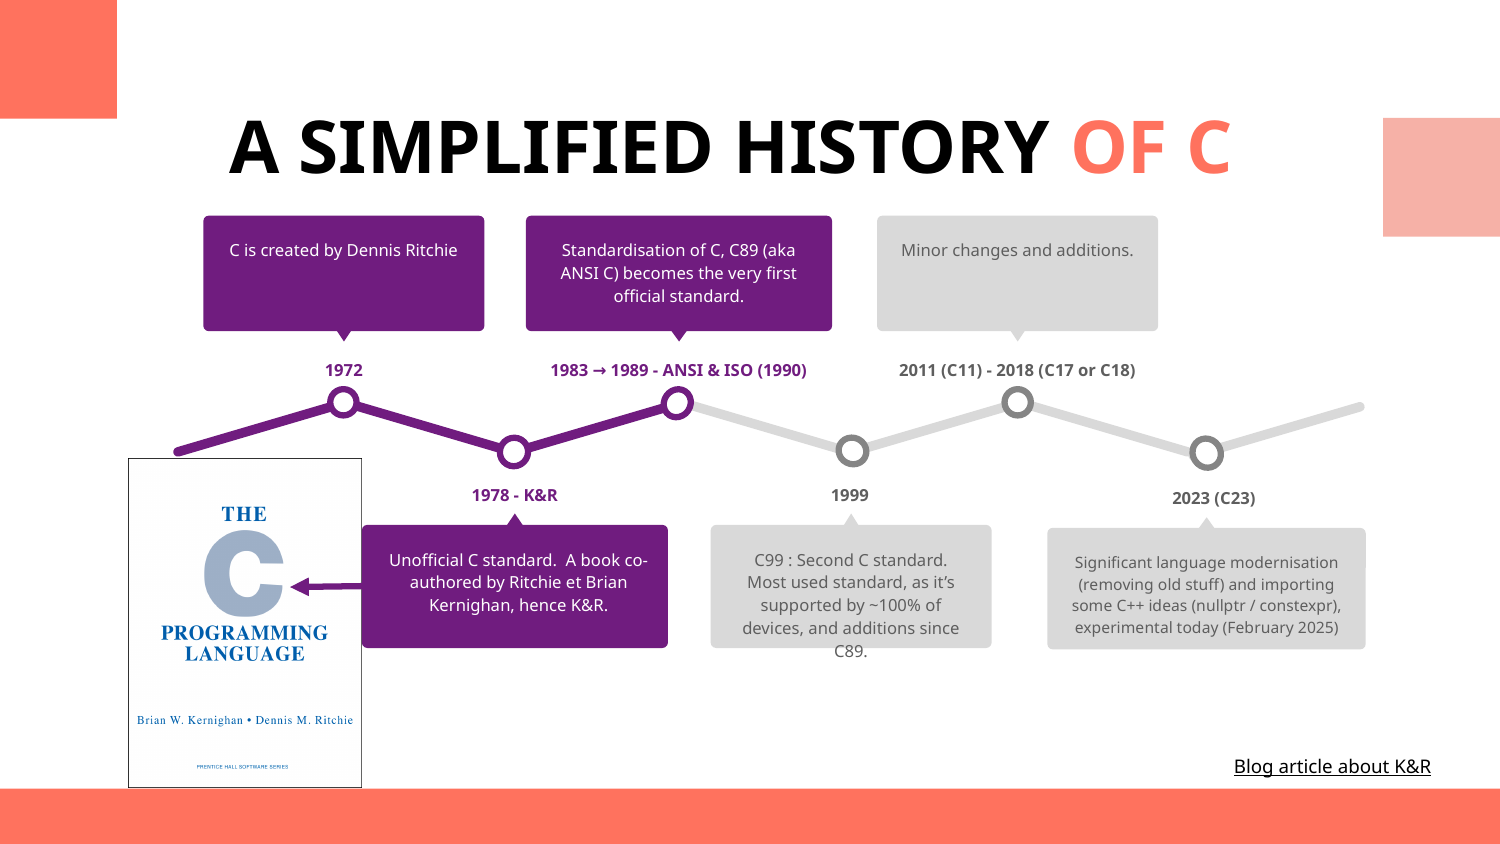

# A SIMPLIFIED HISTORY OF C
C is created by Dennis Ritchie
1972
Standardisation of C, C89 (aka ANSI C) becomes the very first official standard.
1983 → 1989 - ANSI & ISO (1990)
Minor changes and additions.
2011 (C11) - 2018 (C17 or C18)
1978 - K&R
Unofficial C standard. A book co-authored by Ritchie et Brian Kernighan, hence K&R.
1999
C99 : Second C standard.
Most used standard, as it’s supported by ~100% of devices, and additions since C89.
2023 (C23)
Significant language modernisation (removing old stuff) and importing some C++ ideas (nullptr / constexpr), experimental today (February 2025)
Blog article about K&R